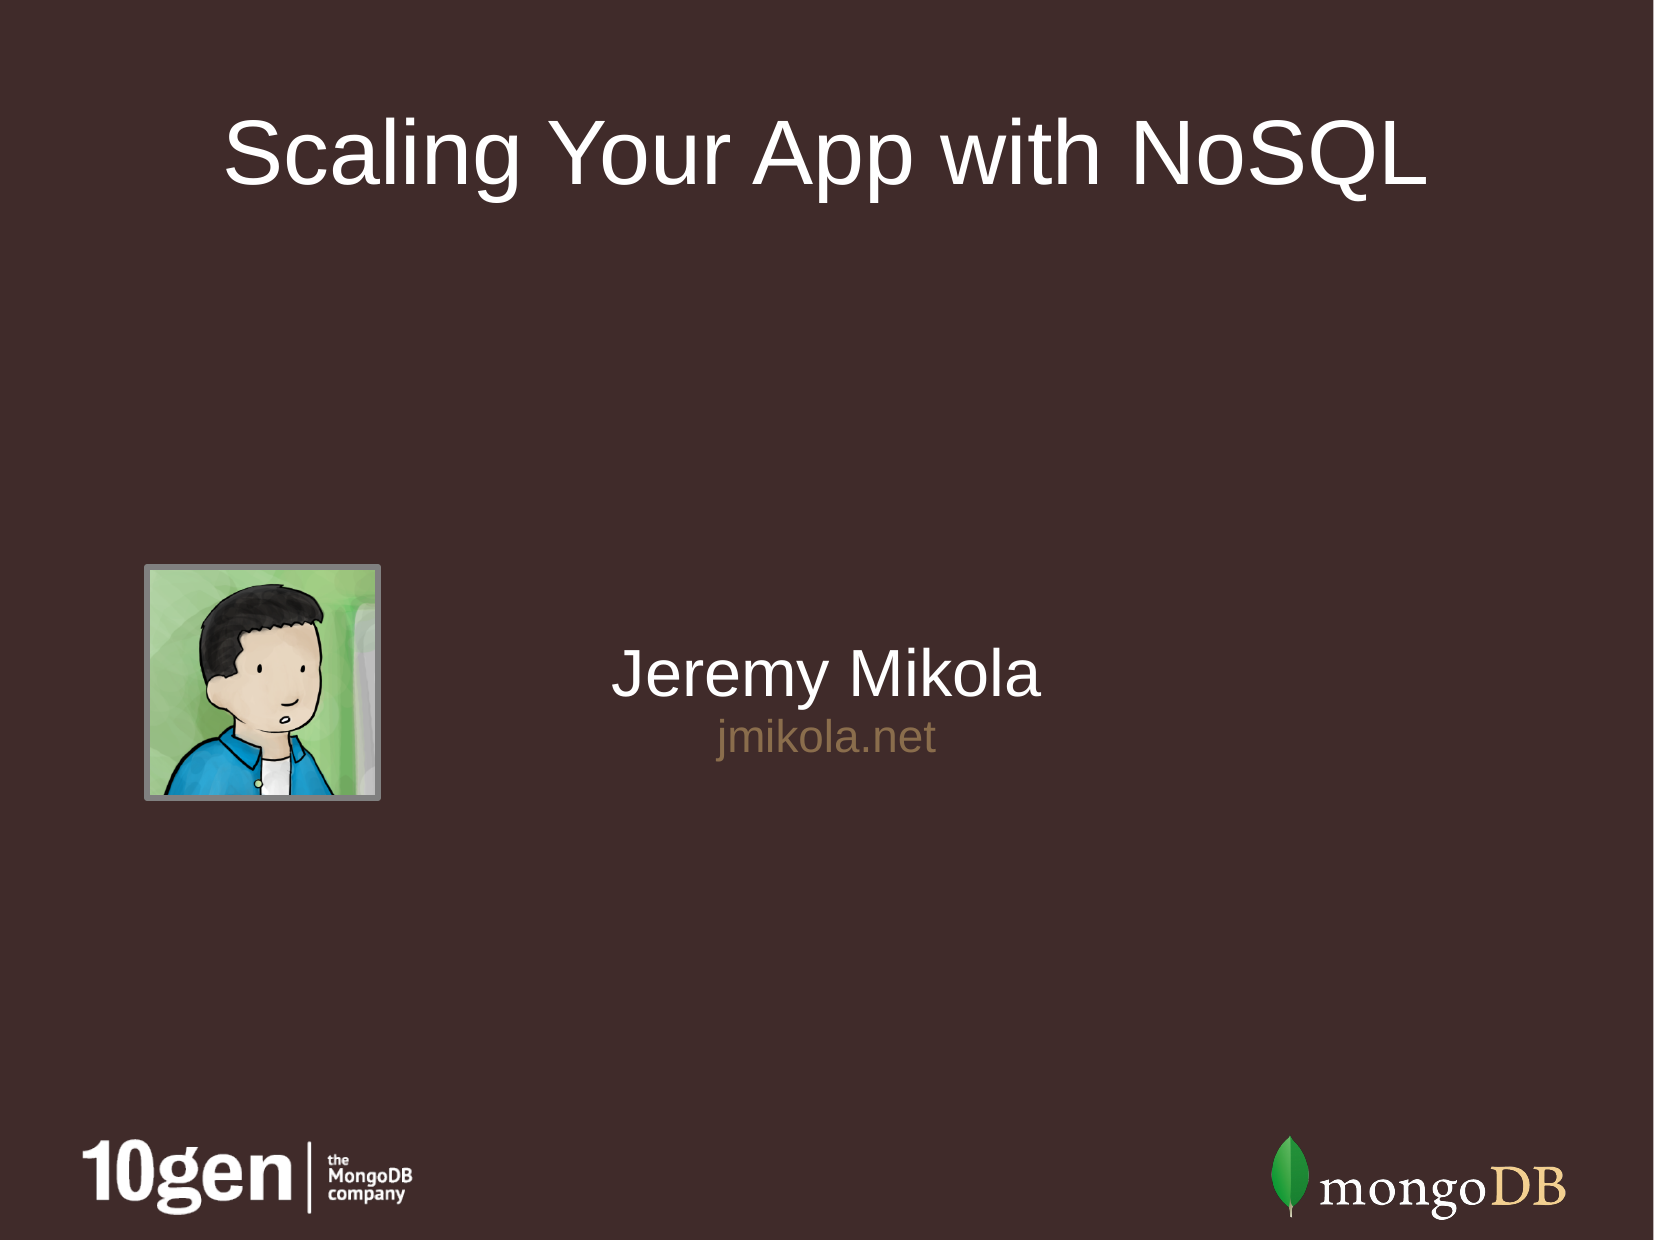

# Scaling Your App with NoSQL
Jeremy Mikola
jmikola.net